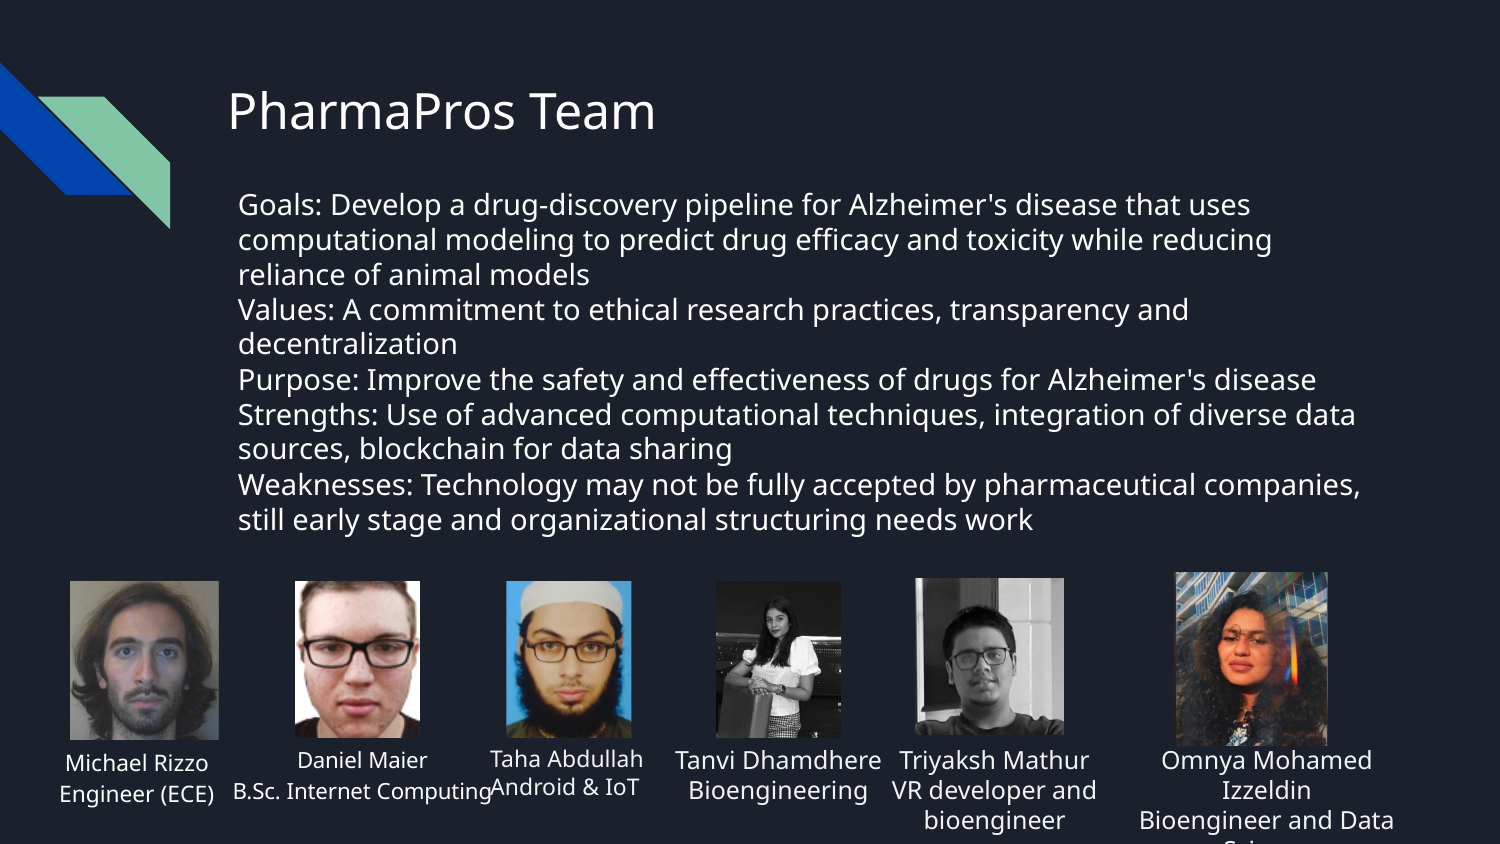

# PharmaPros Team
Goals: Develop a drug-discovery pipeline for Alzheimer's disease that uses computational modeling to predict drug efficacy and toxicity while reducing reliance of animal models
Values: A commitment to ethical research practices, transparency and decentralization
Purpose: Improve the safety and effectiveness of drugs for Alzheimer's disease
Strengths: Use of advanced computational techniques, integration of diverse data sources, blockchain for data sharing
Weaknesses: Technology may not be fully accepted by pharmaceutical companies, still early stage and organizational structuring needs work
Daniel Maier
B.Sc. Internet Computing
Tanvi Dhamdhere
Bioengineering
Triyaksh Mathur
VR developer and bioengineer
Omnya Mohamed Izzeldin
Bioengineer and Data Science
Michael Rizzo
Engineer (ECE)
Taha Abdullah
Android & IoT